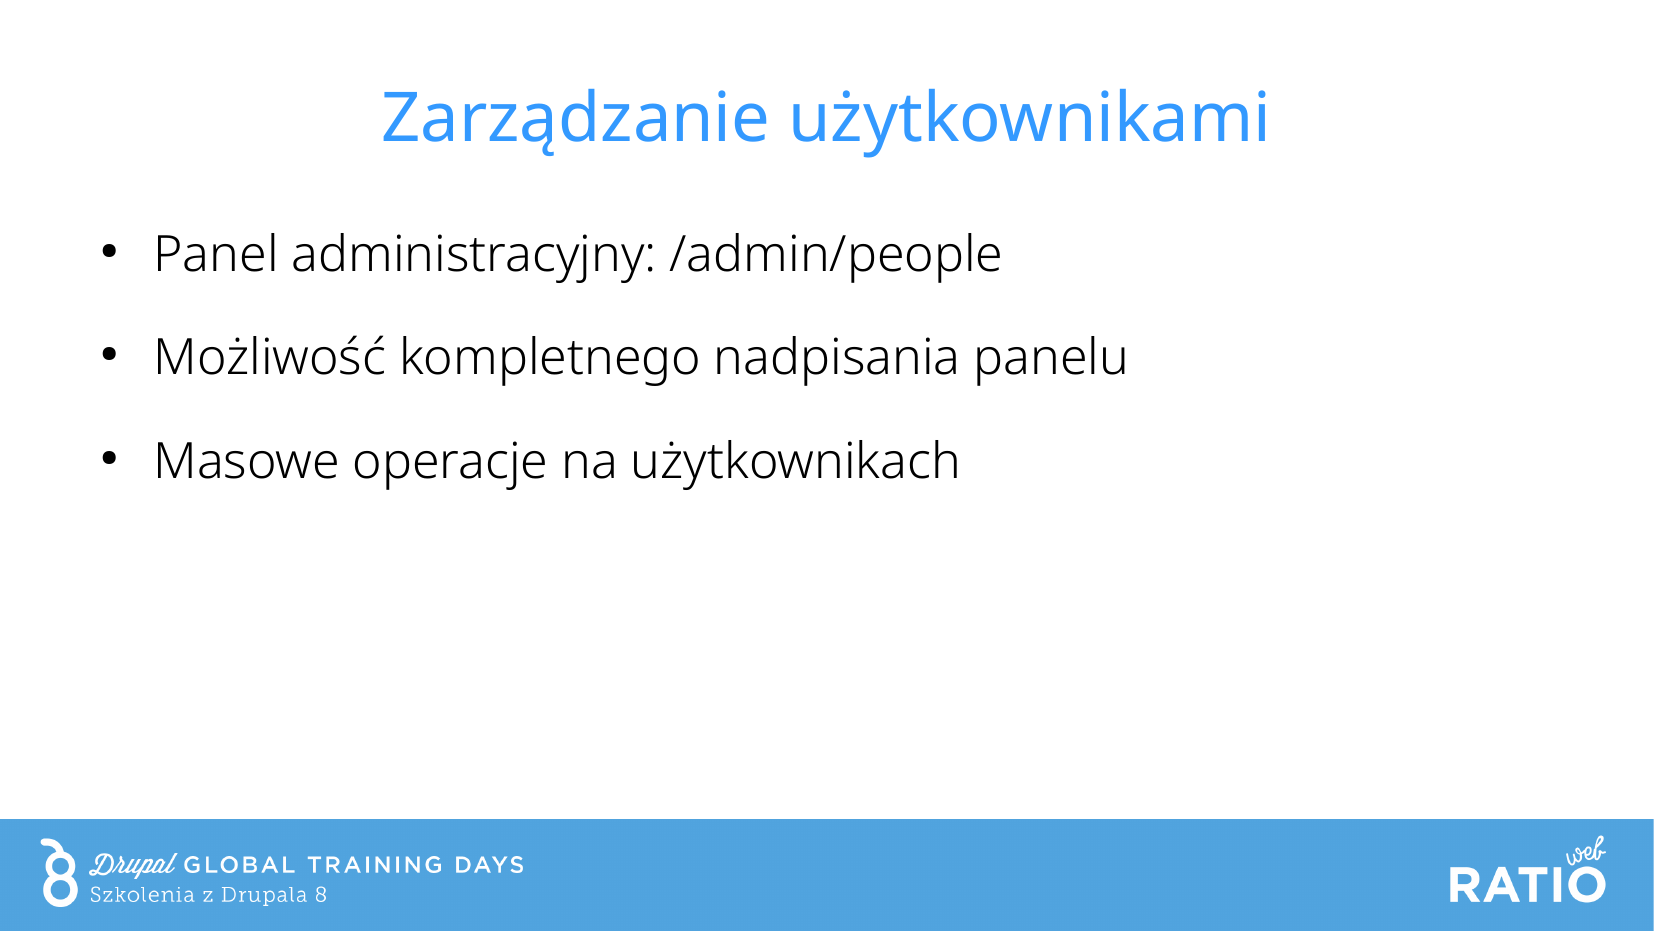

# Zarządzanie użytkownikami
Panel administracyjny: /admin/people
Możliwość kompletnego nadpisania panelu
Masowe operacje na użytkownikach